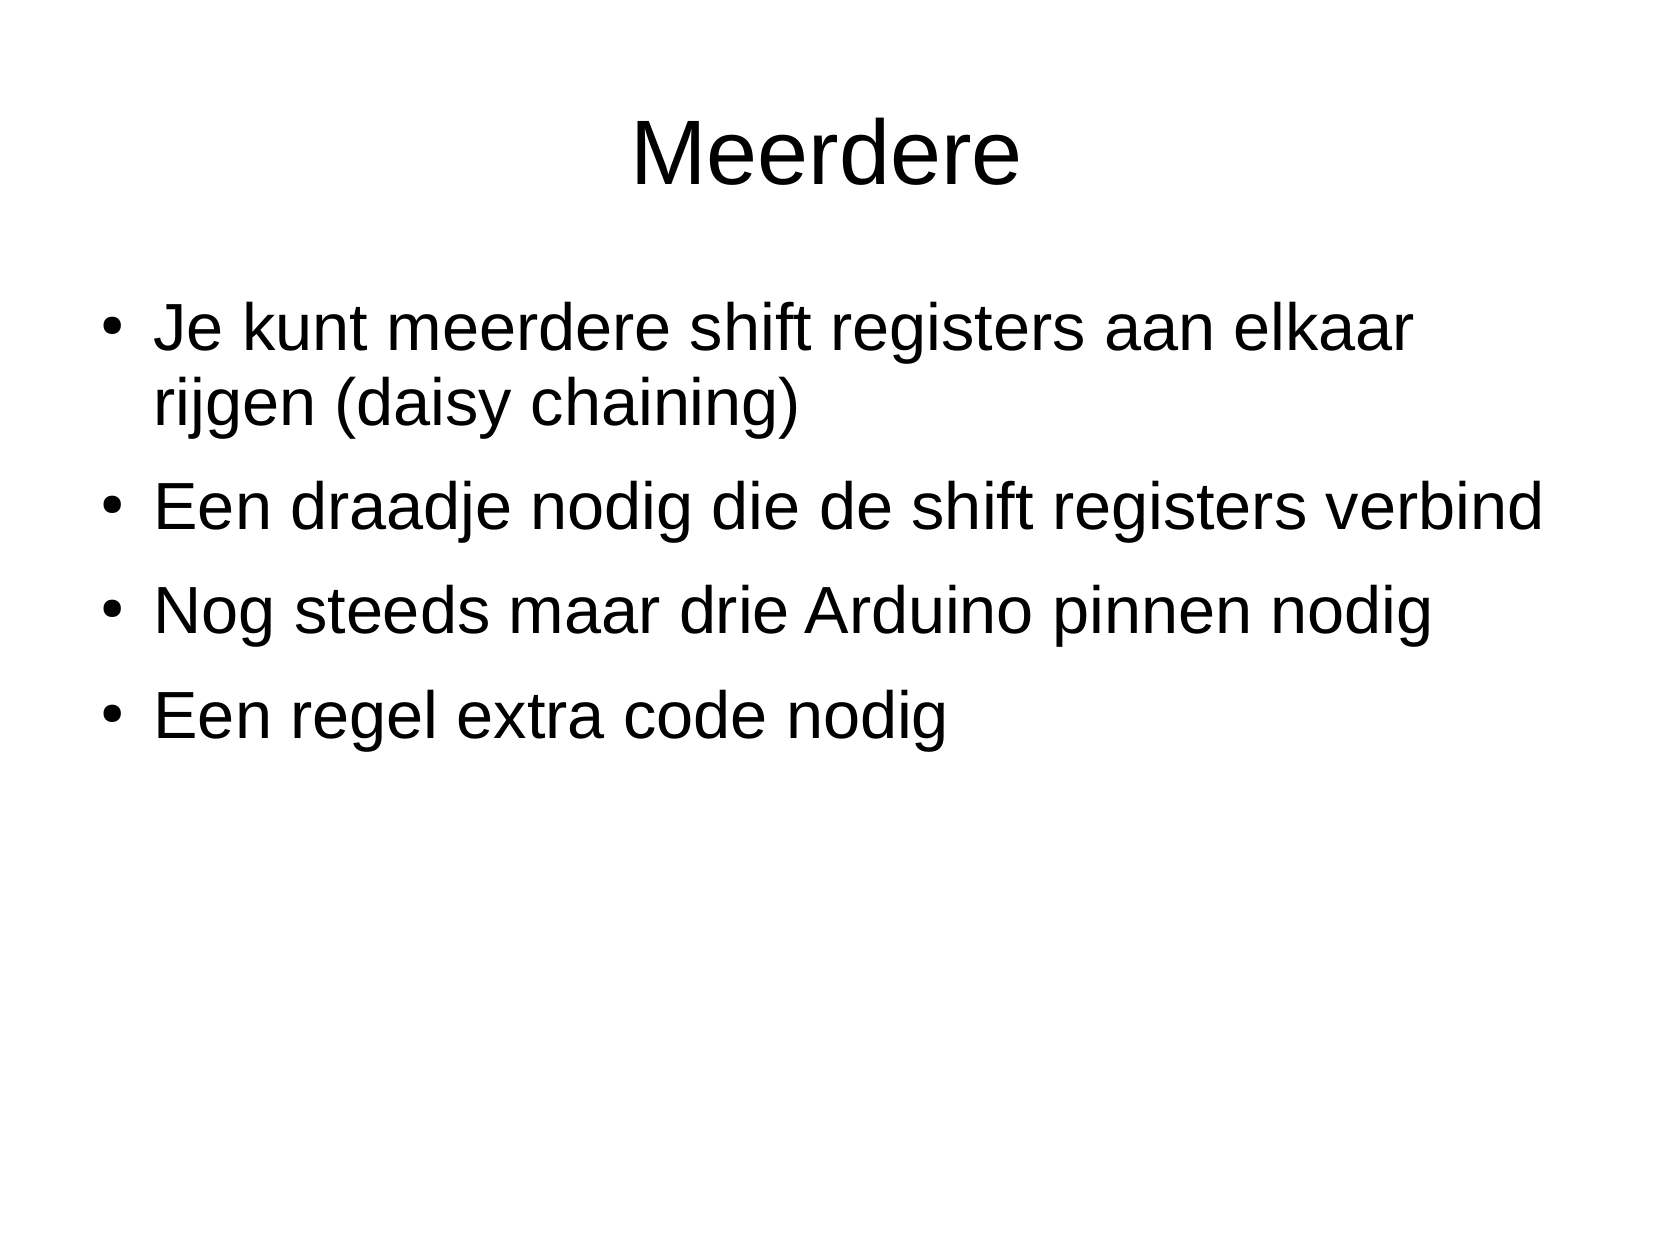

# Meerdere
Je kunt meerdere shift registers aan elkaar rijgen (daisy chaining)
Een draadje nodig die de shift registers verbind
Nog steeds maar drie Arduino pinnen nodig
Een regel extra code nodig